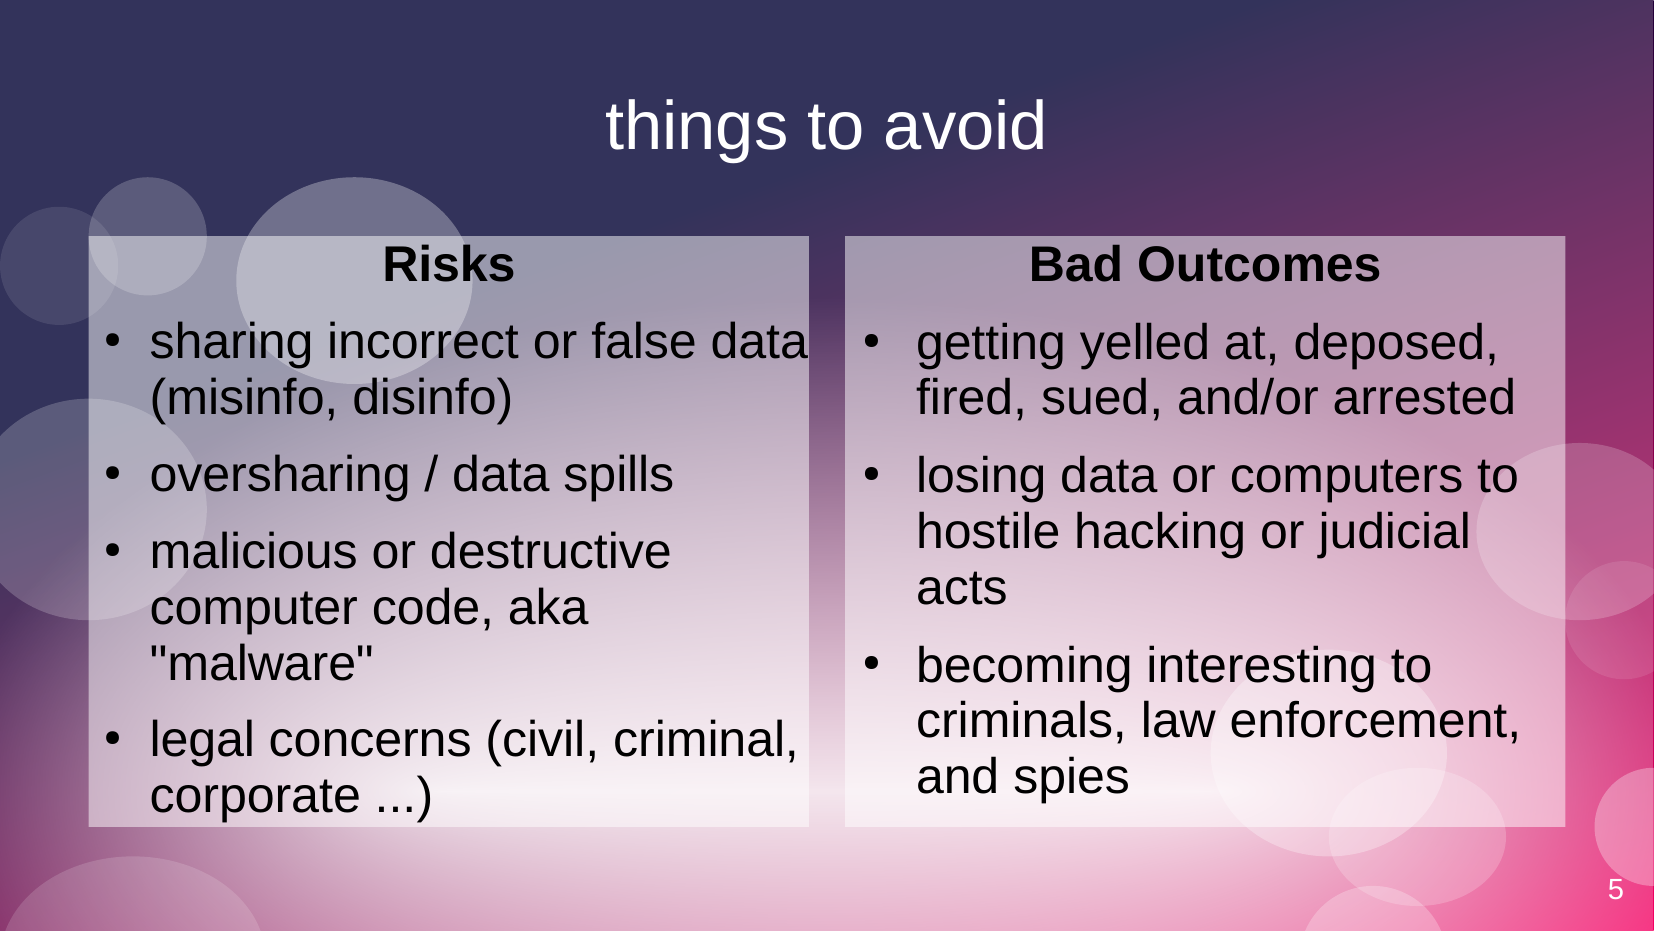

# things to avoid
Risks
sharing incorrect or false data (misinfo, disinfo)
oversharing / data spills
malicious or destructive computer code, aka "malware"
legal concerns (civil, criminal, corporate ...)
Bad Outcomes
getting yelled at, deposed, fired, sued, and/or arrested
losing data or computers to hostile hacking or judicial acts
becoming interesting to criminals, law enforcement, and spies